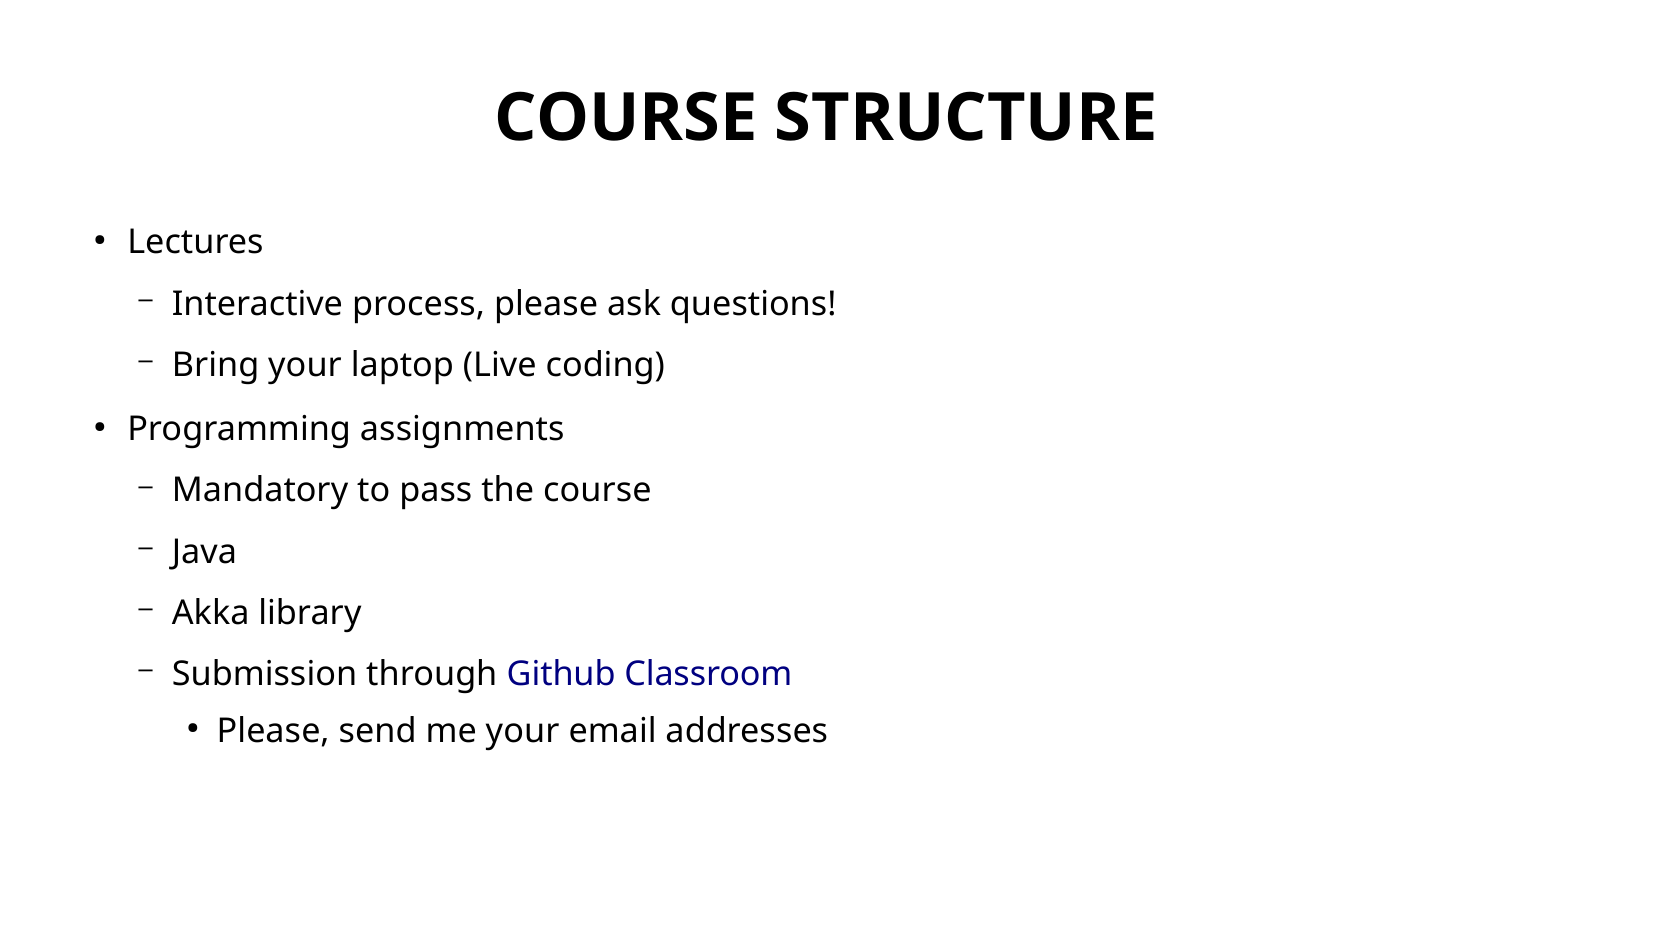

# COURSE STRUCTURE
Lectures
Interactive process, please ask questions!
Bring your laptop (Live coding)
Programming assignments
Mandatory to pass the course
Java
Akka library
Submission through Github Classroom
Please, send me your email addresses